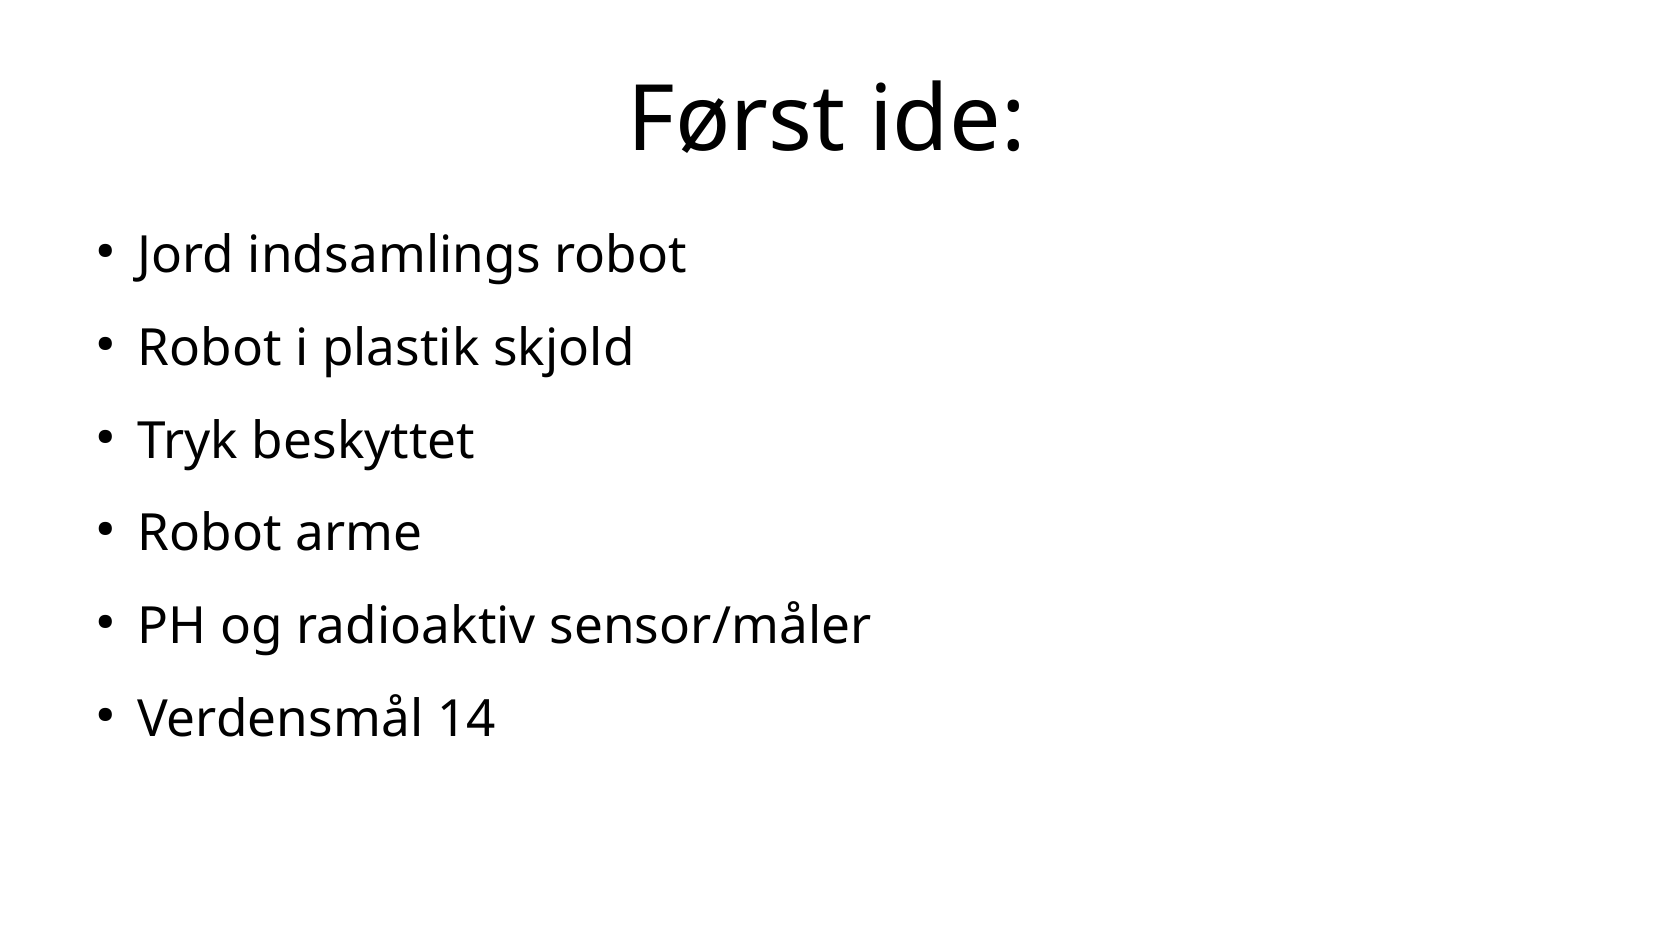

# Først ide:
Jord indsamlings robot
Robot i plastik skjold
Tryk beskyttet
Robot arme
PH og radioaktiv sensor/måler
Verdensmål 14